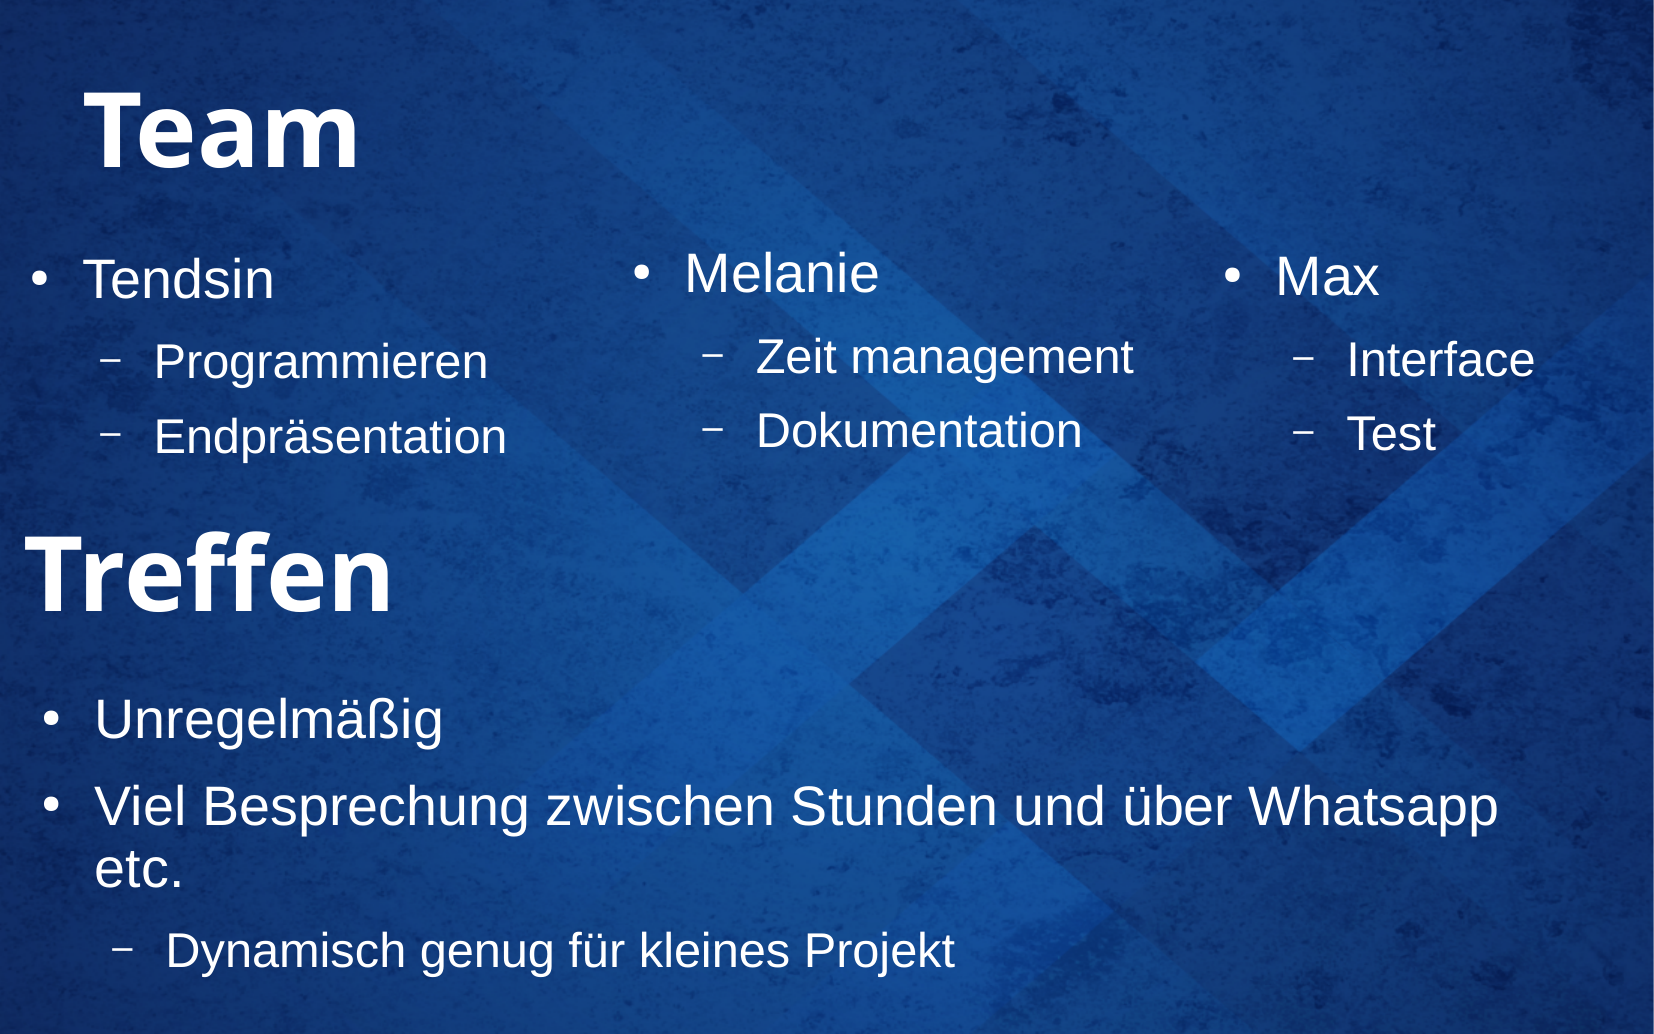

# Team
Melanie
Zeit management
Dokumentation
Max
Interface
Test
Tendsin
Programmieren
Endpräsentation
Treffen
Unregelmäßig
Viel Besprechung zwischen Stunden und über Whatsapp etc.
Dynamisch genug für kleines Projekt